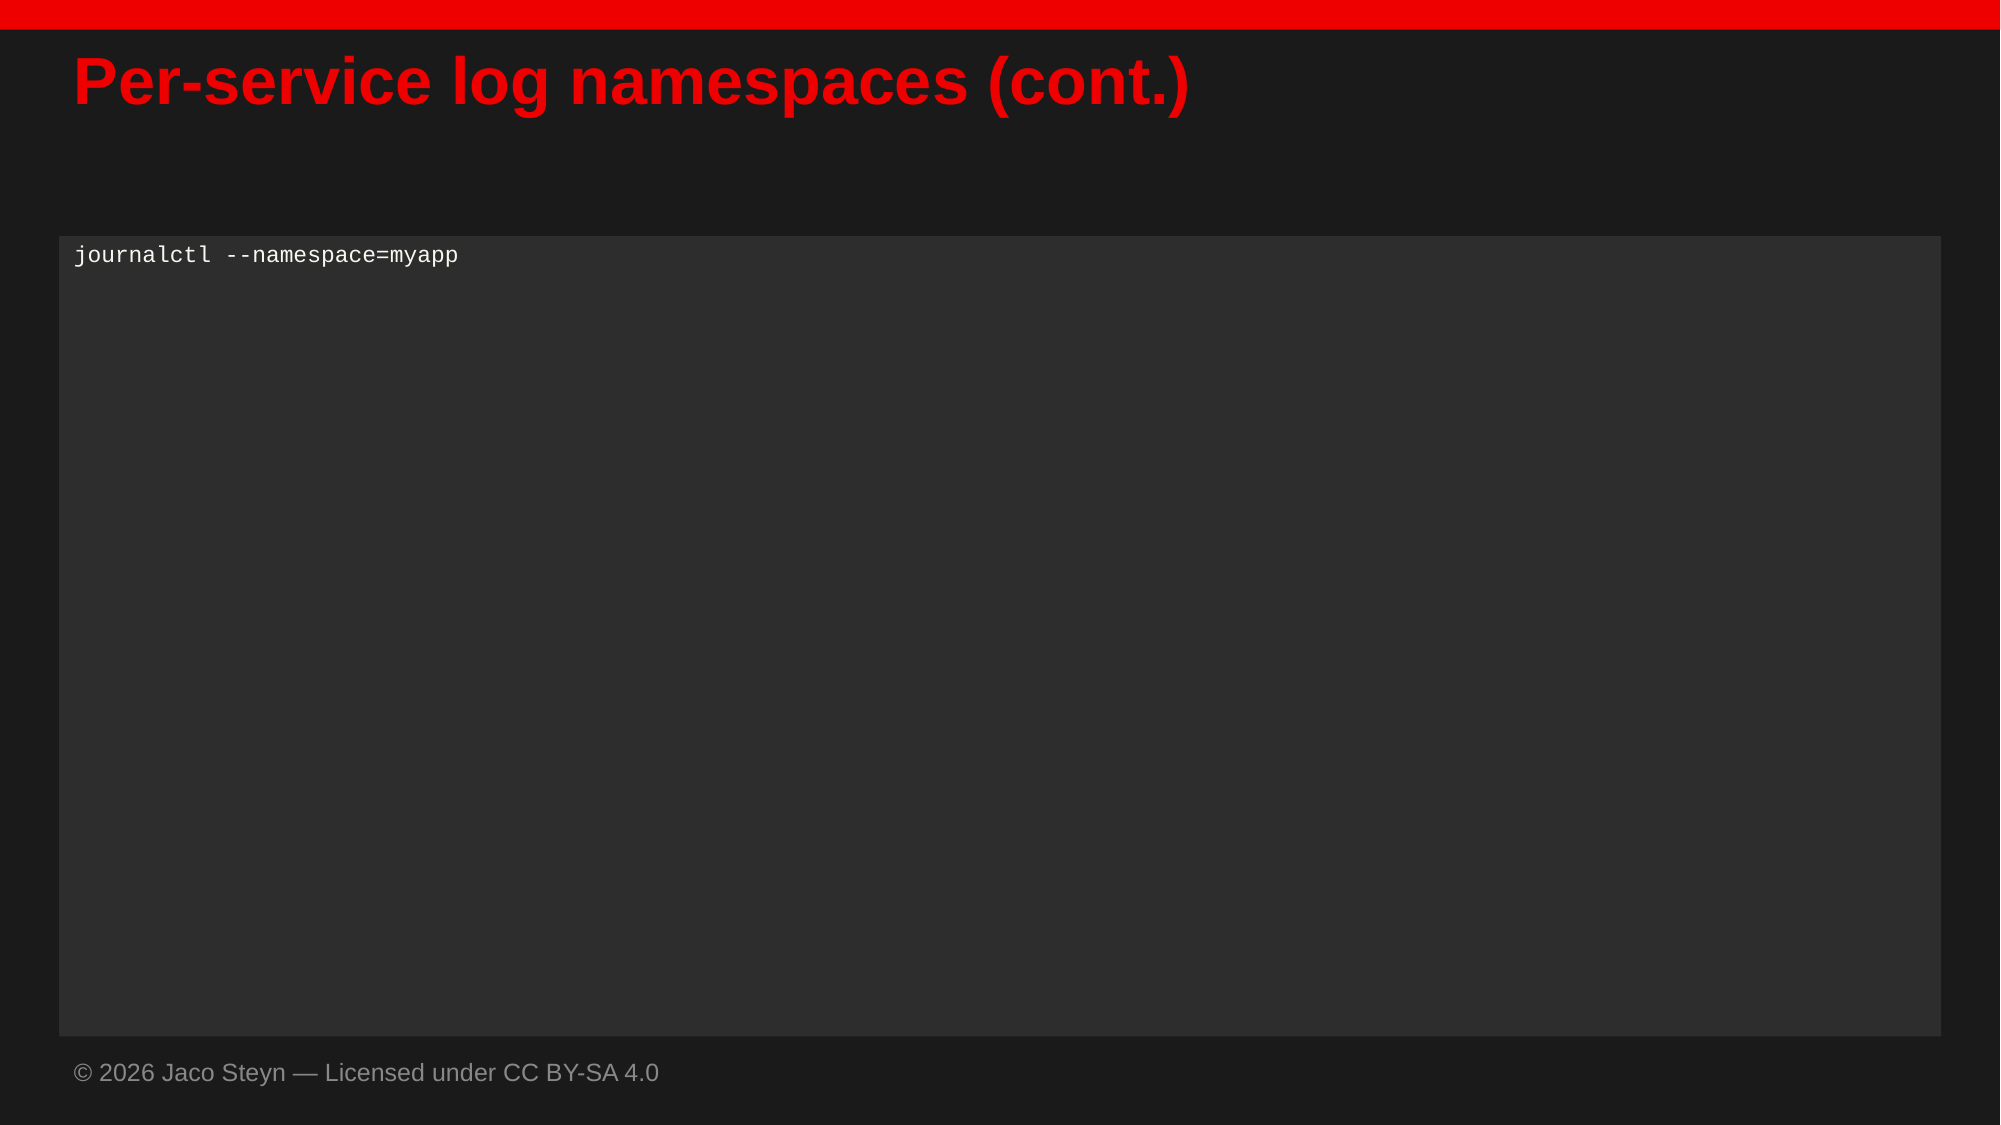

Per-service log namespaces (cont.)
journalctl --namespace=myapp
© 2026 Jaco Steyn — Licensed under CC BY-SA 4.0